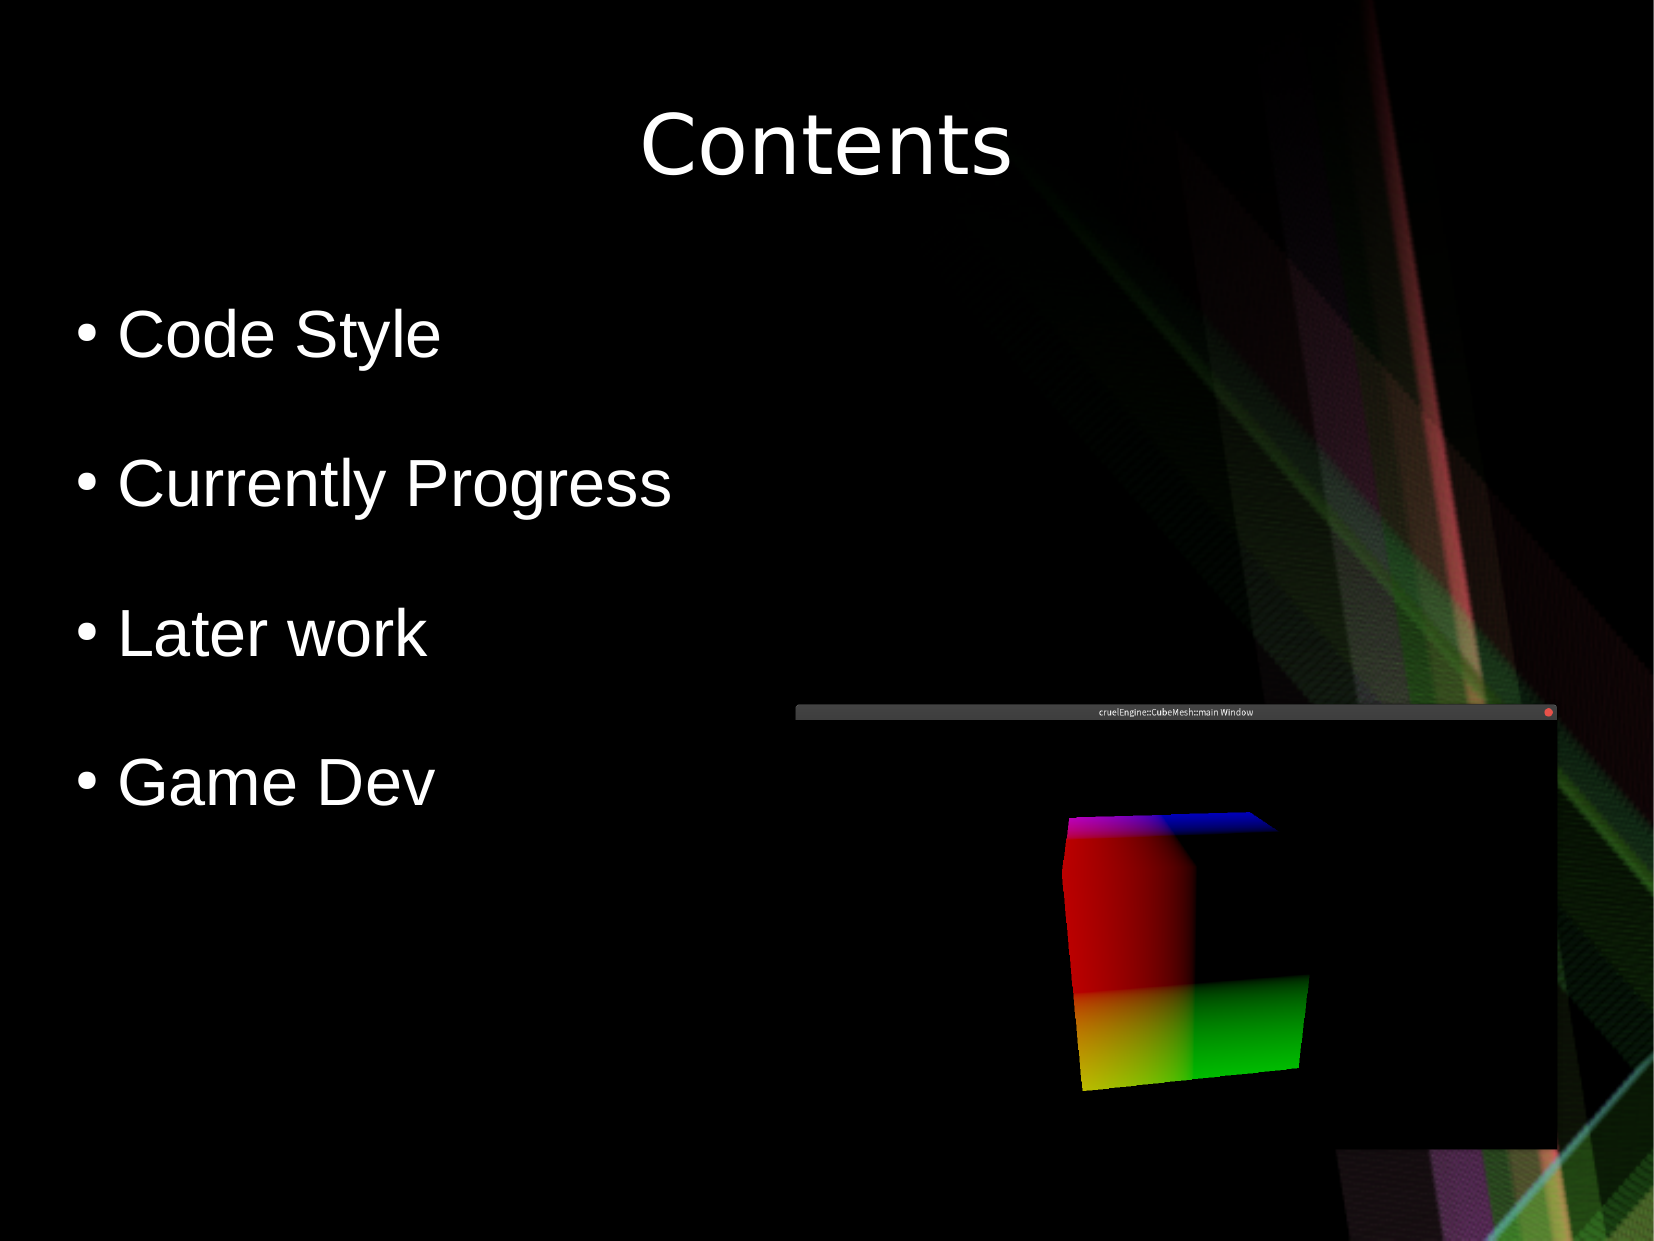

# Contents
 Code Style
 Currently Progress
 Later work
 Game Dev